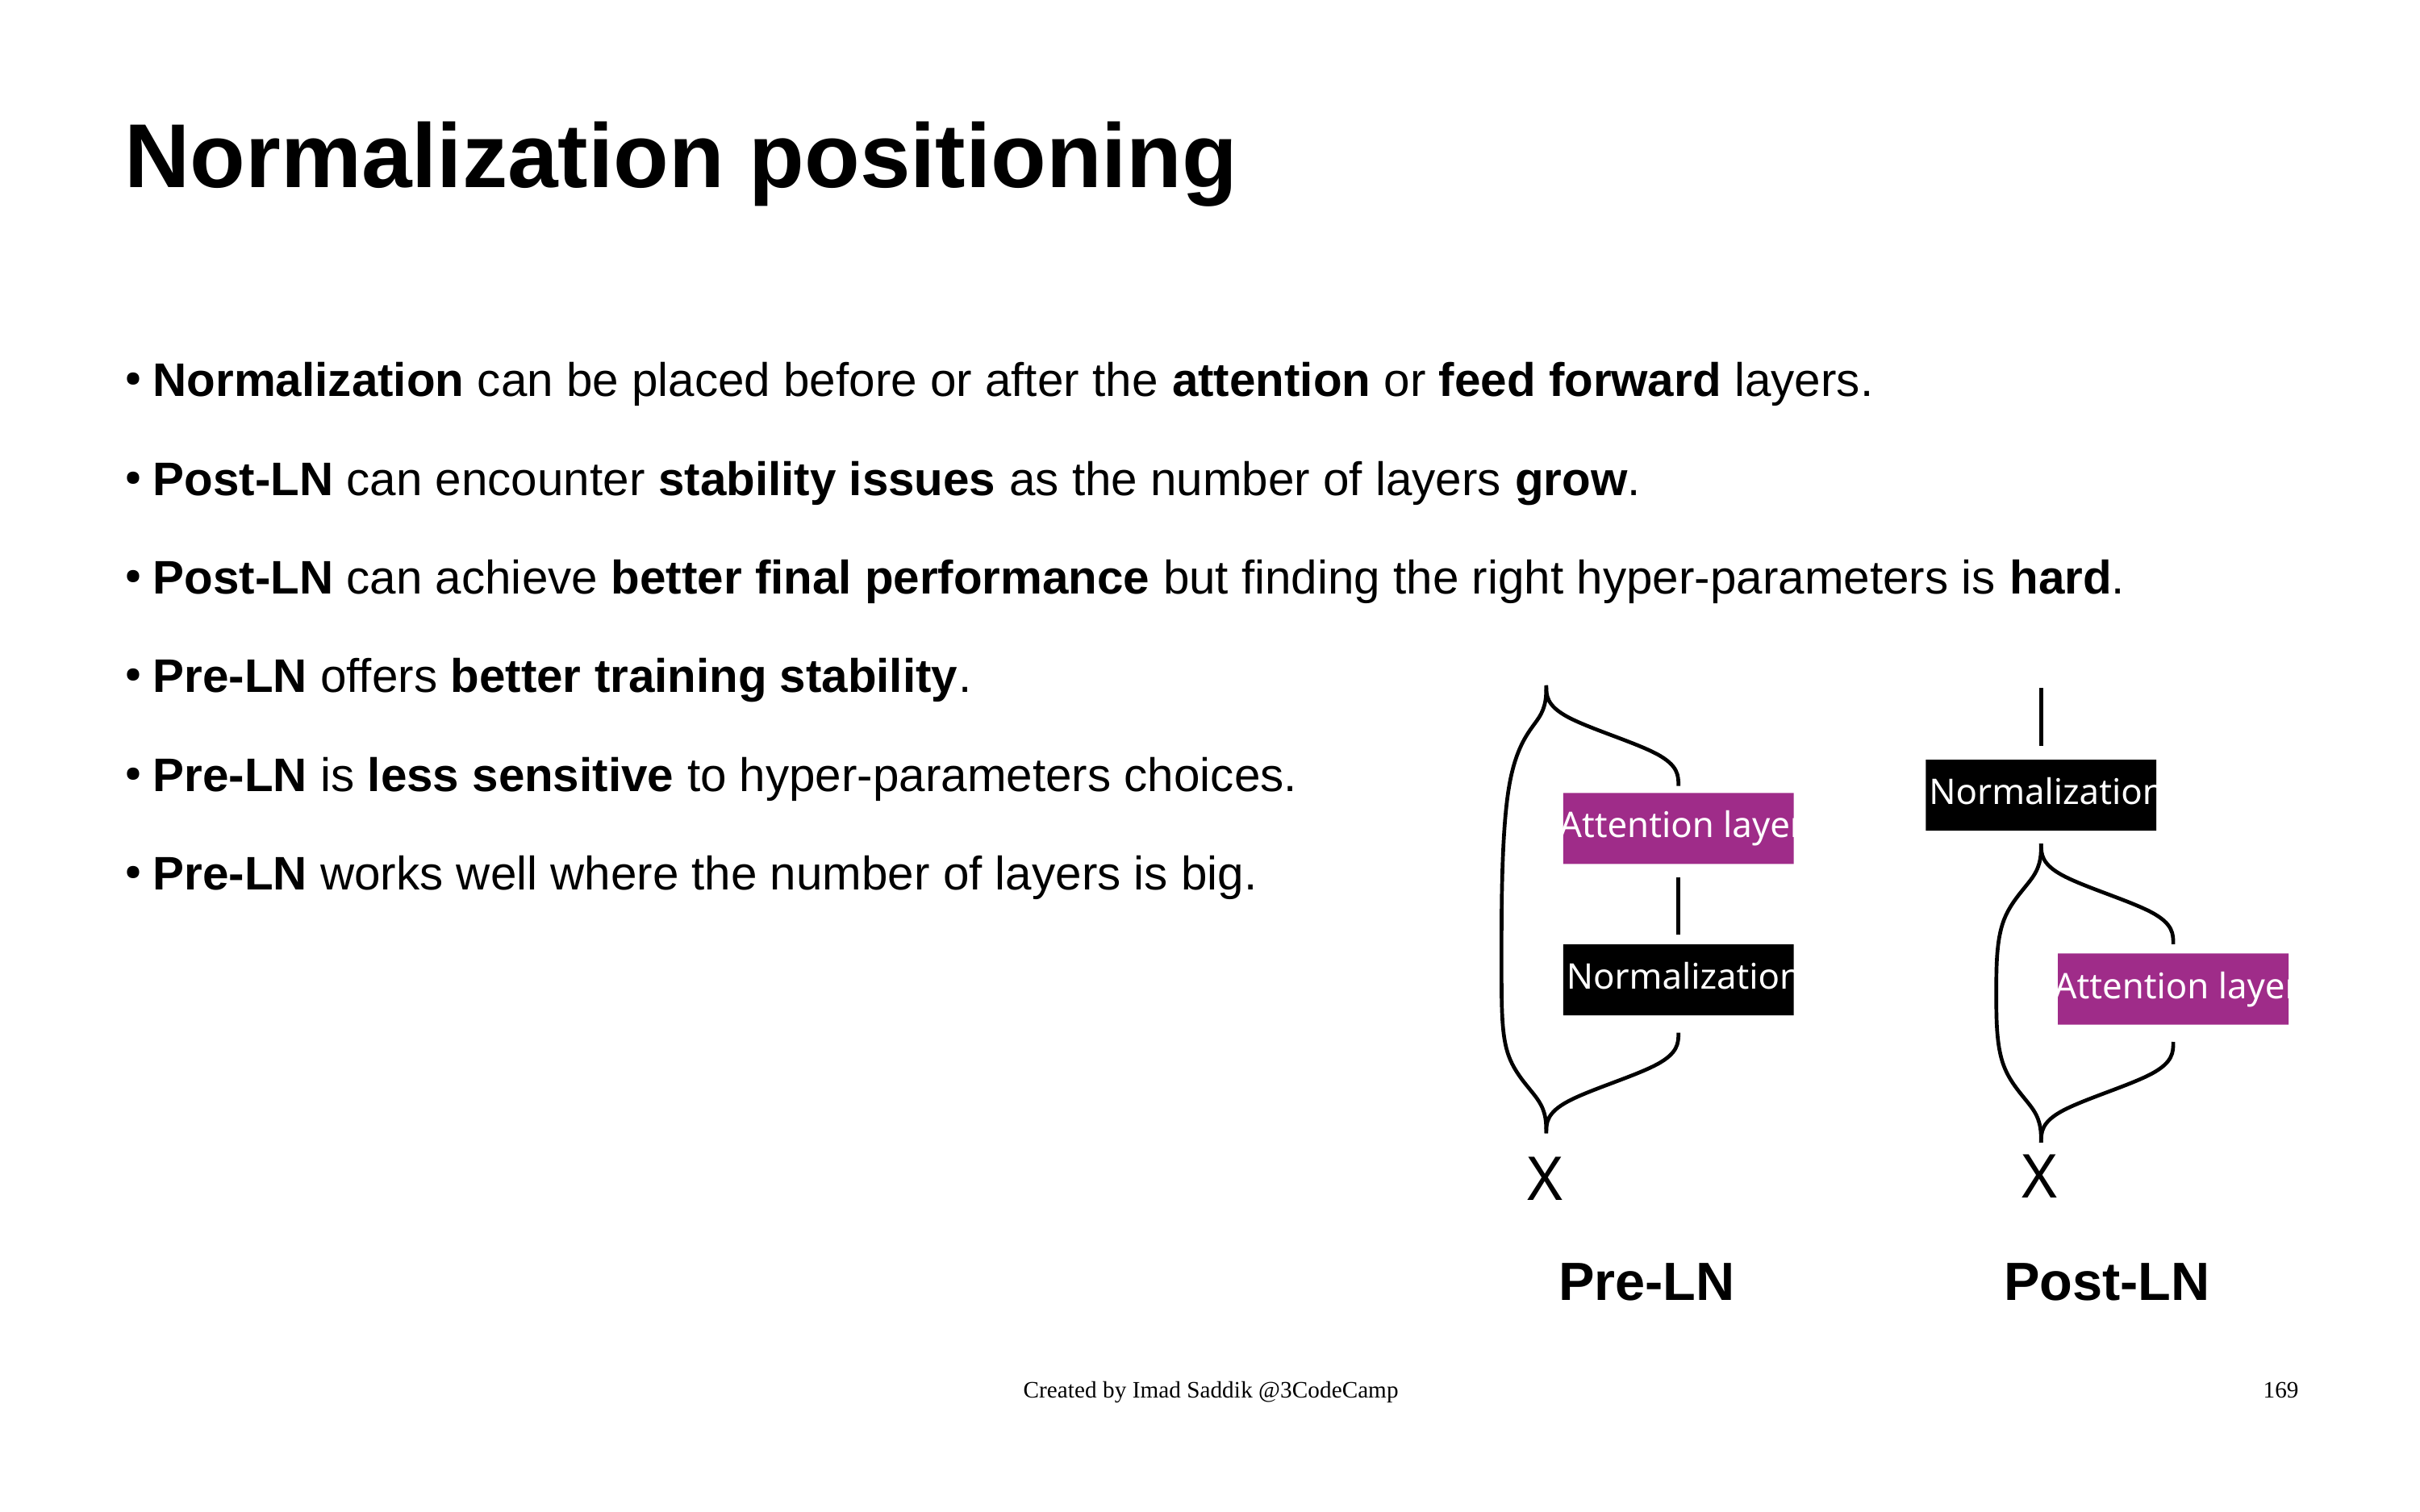

Normalization positioning
Normalization can be placed before or after the attention or feed forward layers.
Post-LN can encounter stability issues as the number of layers grow.
Post-LN can achieve better final performance but finding the right hyper-parameters is hard.
Pre-LN offers better training stability.
Pre-LN is less sensitive to hyper-parameters choices.
Pre-LN works well where the number of layers is big.
Pre-LN
Post-LN
Created by Imad Saddik @3CodeCamp
169